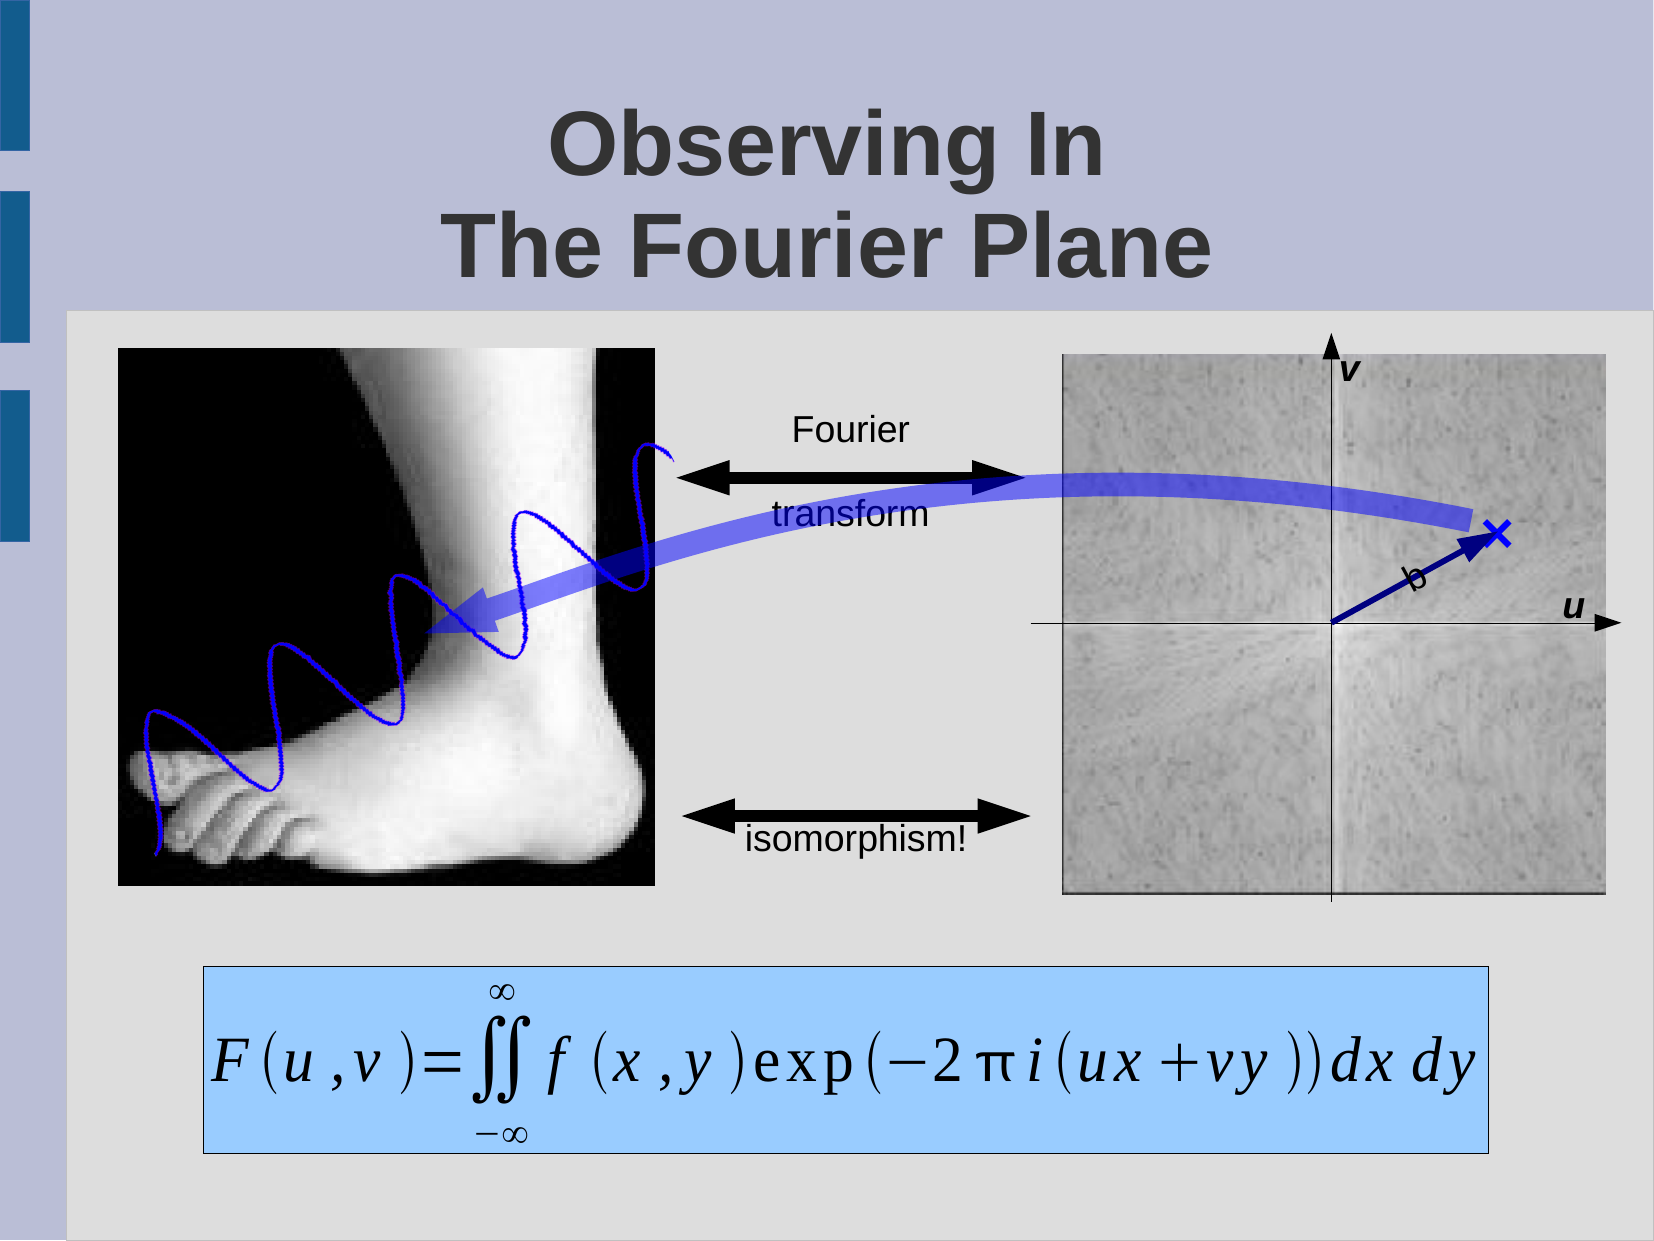

# Observing In The Fourier Plane
v
Fourier
transform
×
b
u
isomorphism!